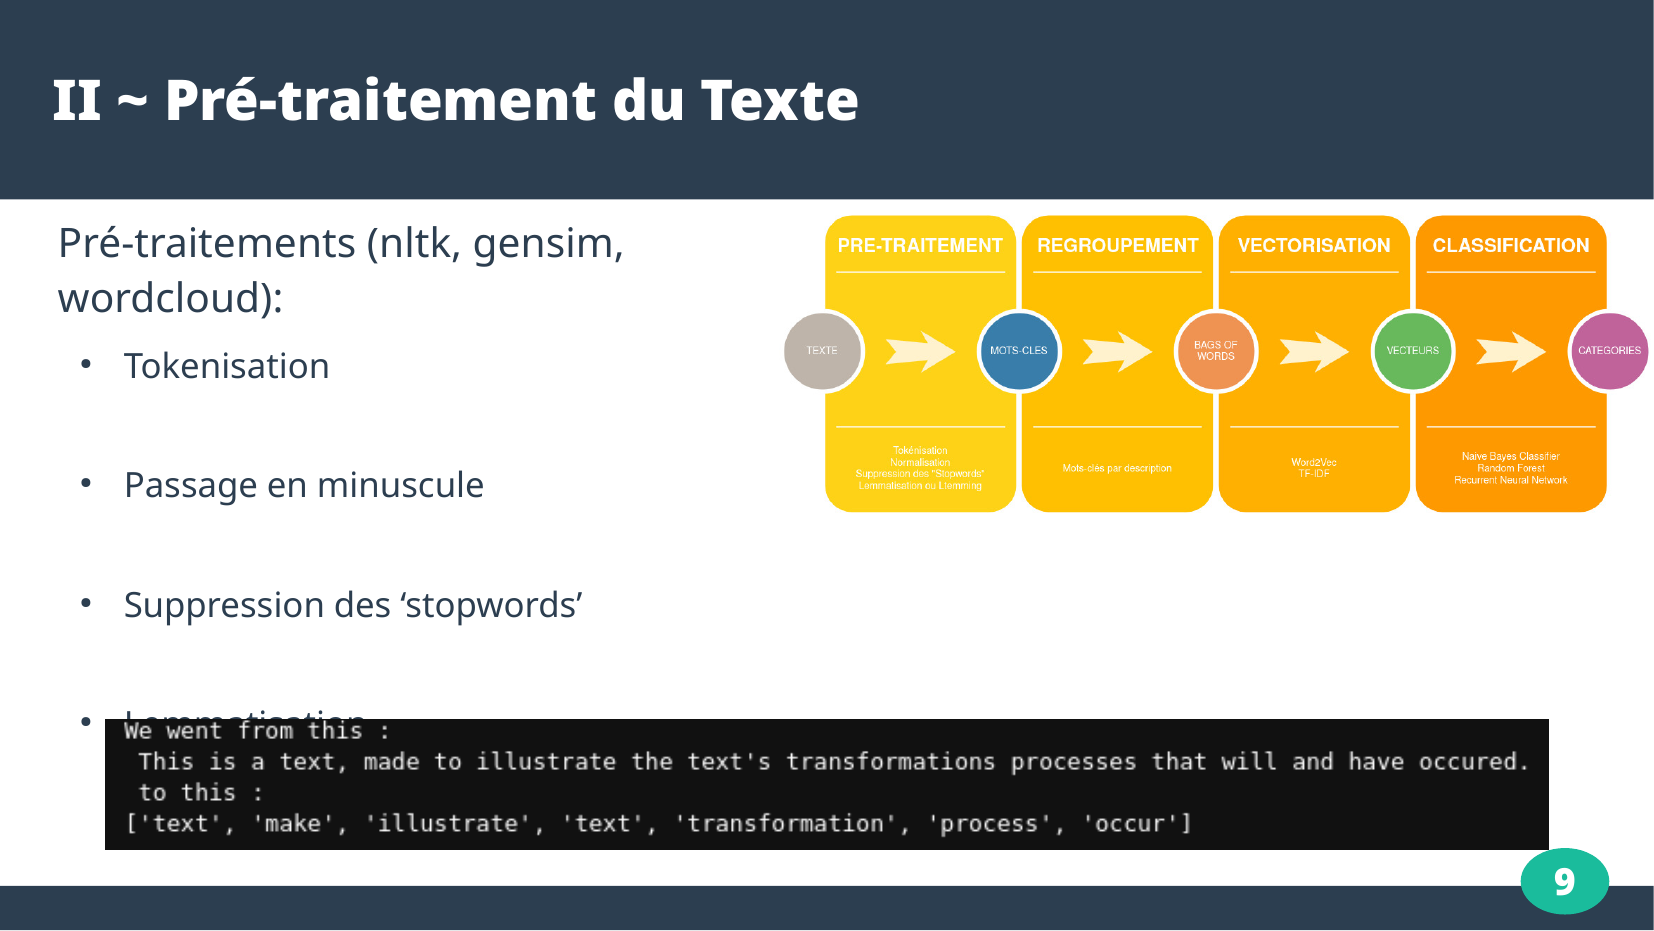

# II ~ Pré-traitement du Texte
Pré-traitements (nltk, gensim, wordcloud):
Tokenisation
Passage en minuscule
Suppression des ‘stopwords’
Lemmatisation
9